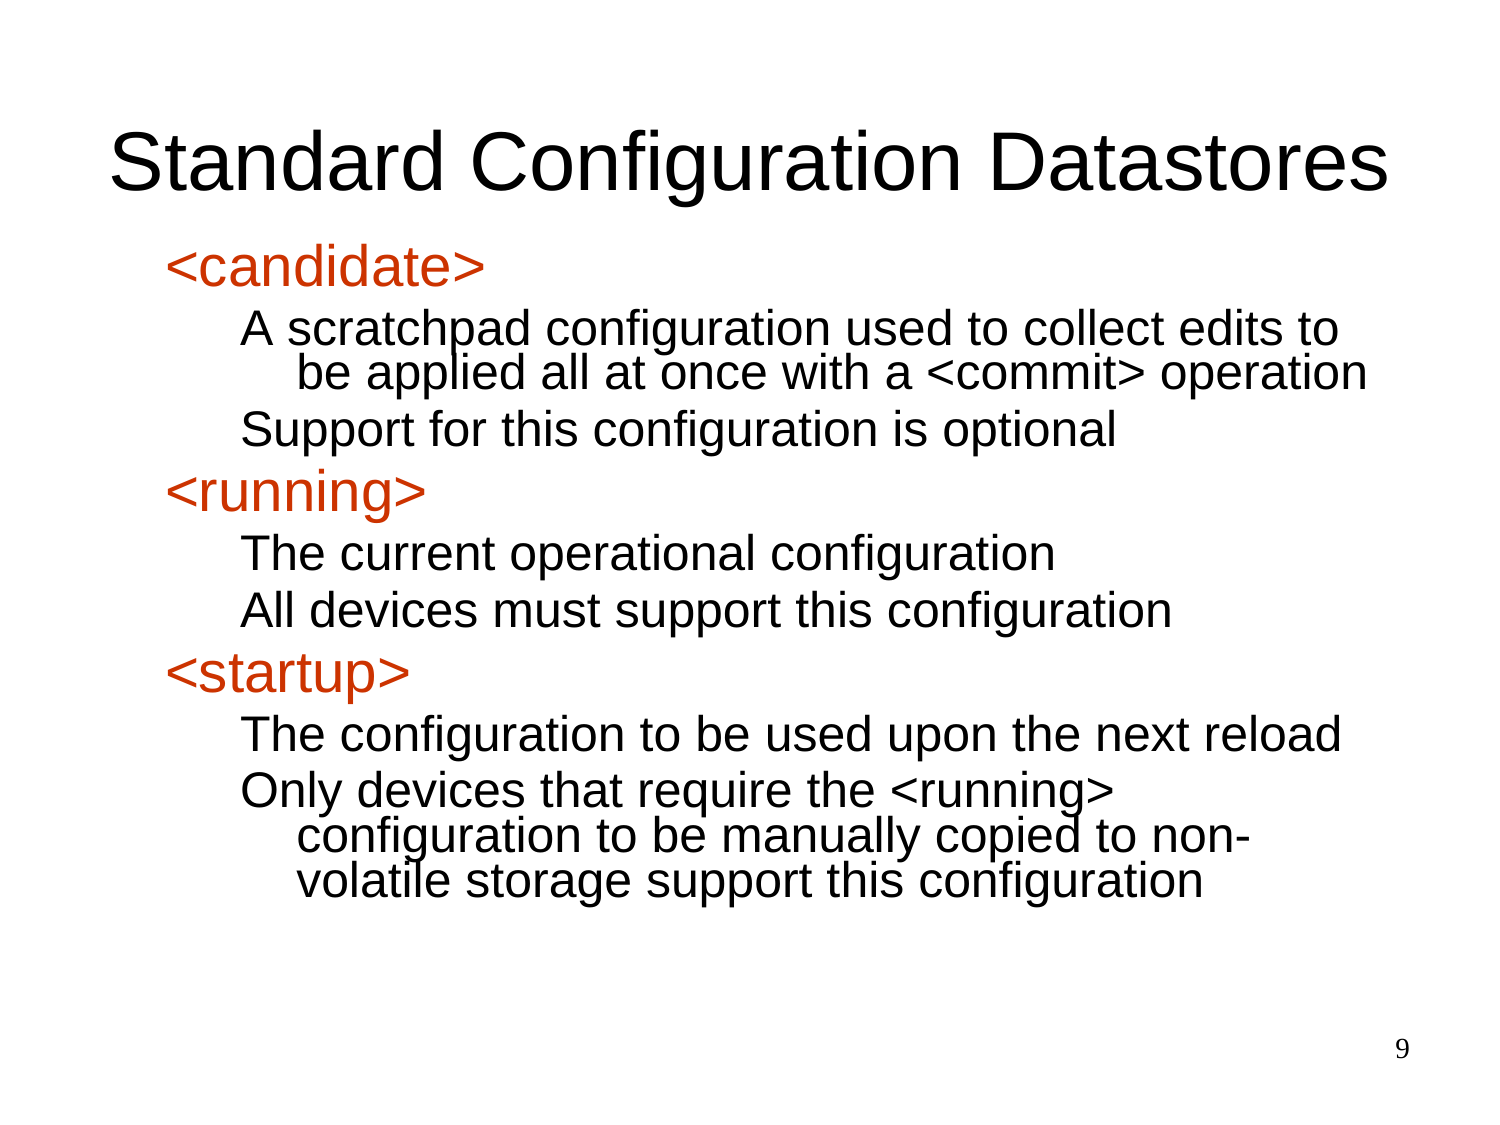

# Standard Configuration Datastores
<candidate>
A scratchpad configuration used to collect edits to be applied all at once with a <commit> operation
Support for this configuration is optional
<running>
The current operational configuration
All devices must support this configuration
<startup>
The configuration to be used upon the next reload
Only devices that require the <running> configuration to be manually copied to non-volatile storage support this configuration
9